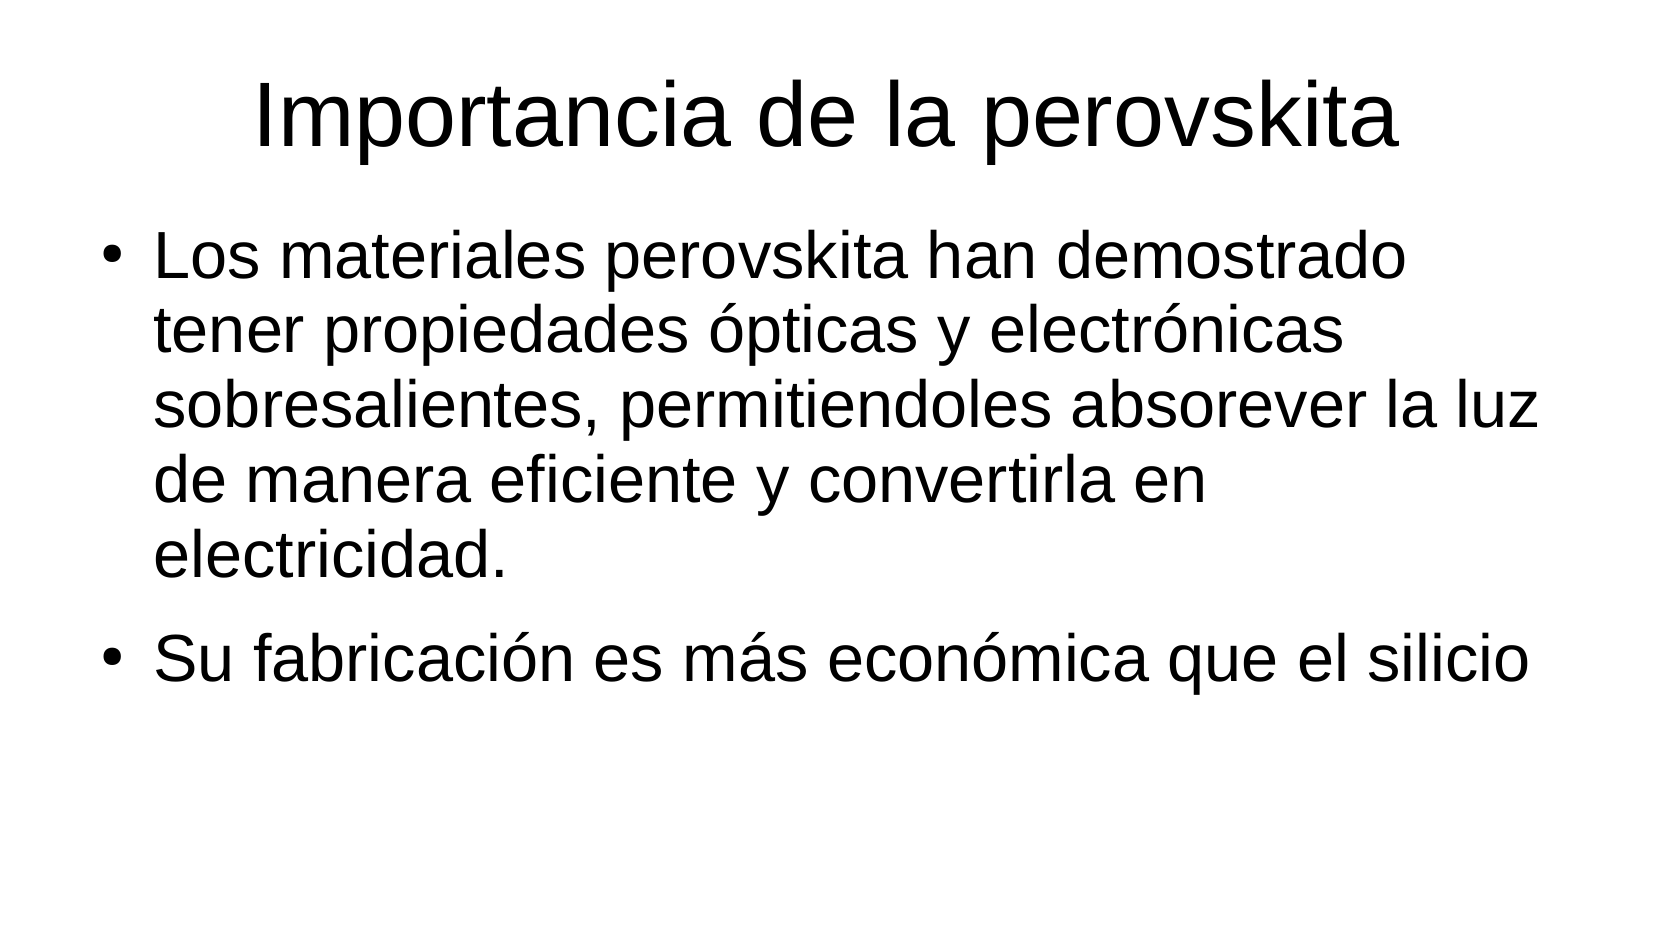

# Importancia de la perovskita
Los materiales perovskita han demostrado tener propiedades ópticas y electrónicas sobresalientes, permitiendoles absorever la luz de manera eficiente y convertirla en electricidad.
Su fabricación es más económica que el silicio